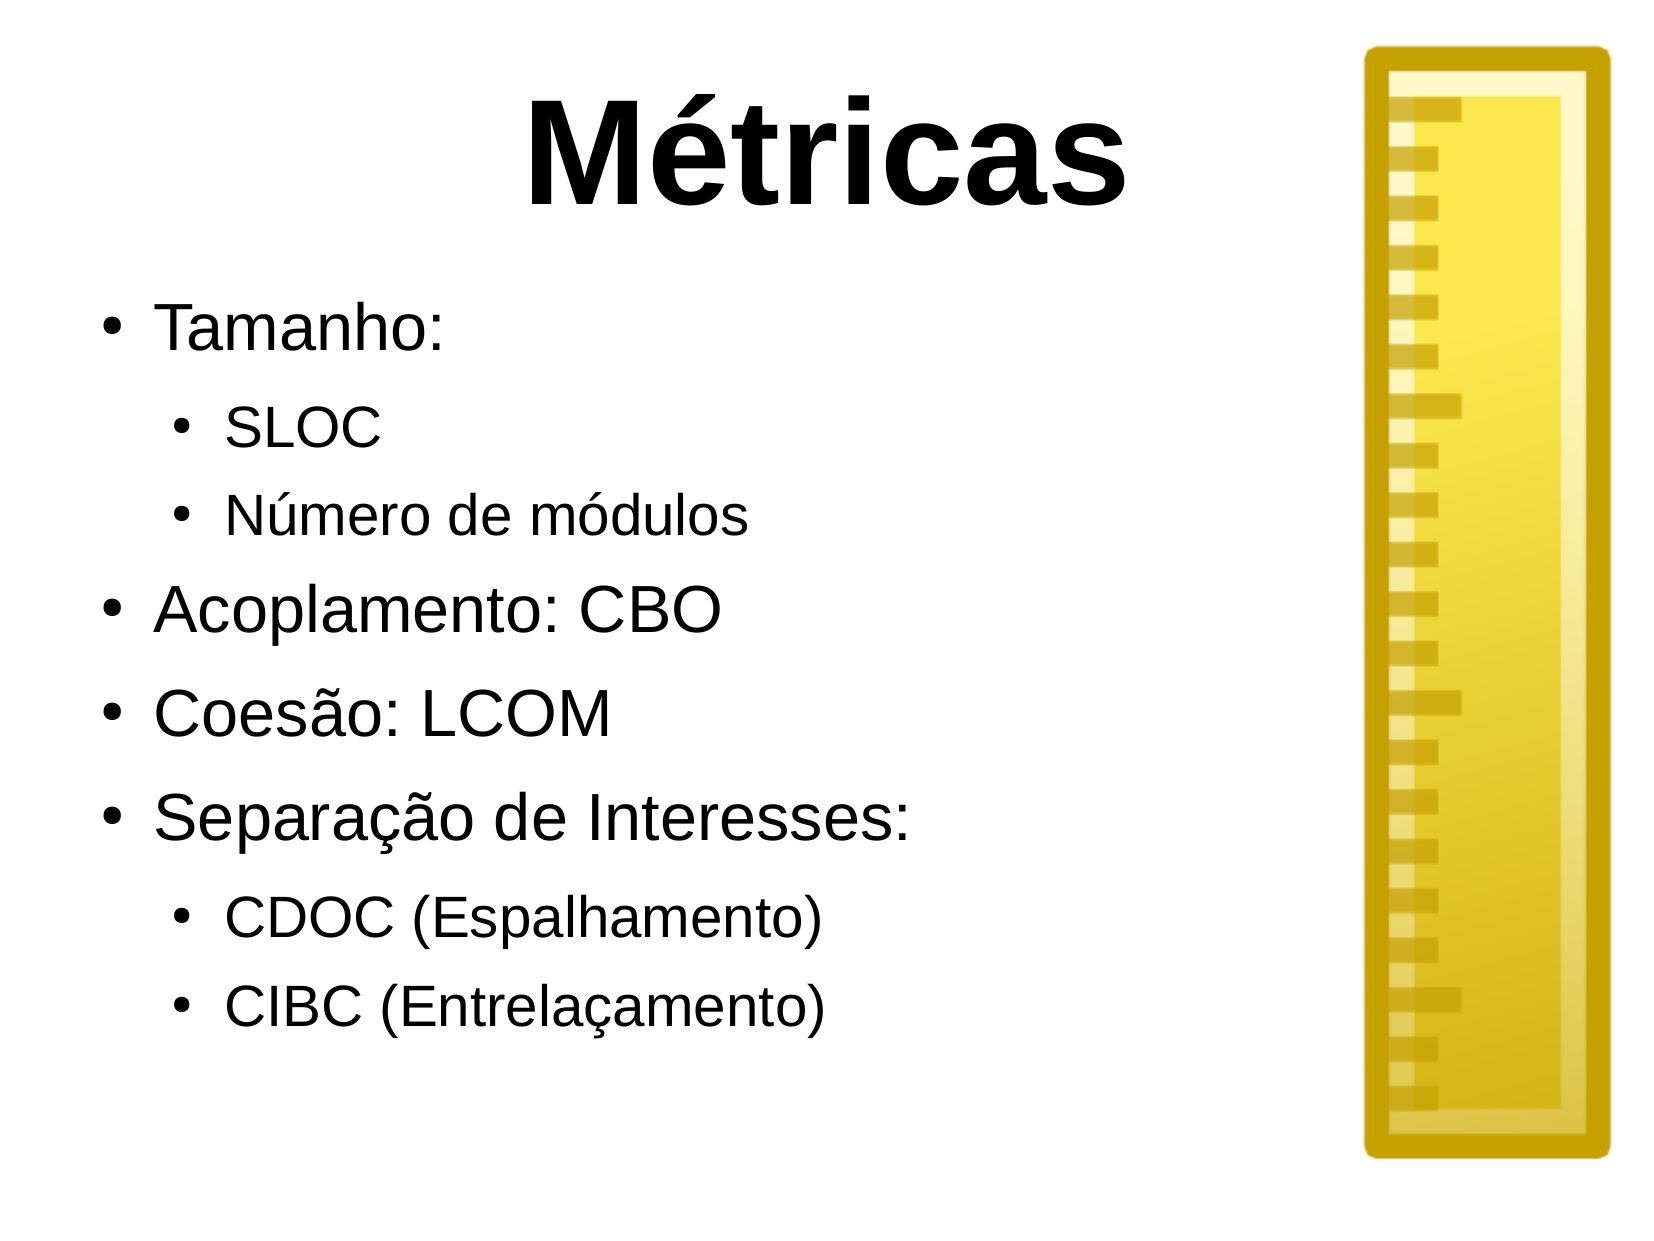

# Métricas
Tamanho:
SLOC
Número de módulos
Acoplamento: CBO
Coesão: LCOM
Separação de Interesses:
CDOC (Espalhamento)
CIBC (Entrelaçamento)